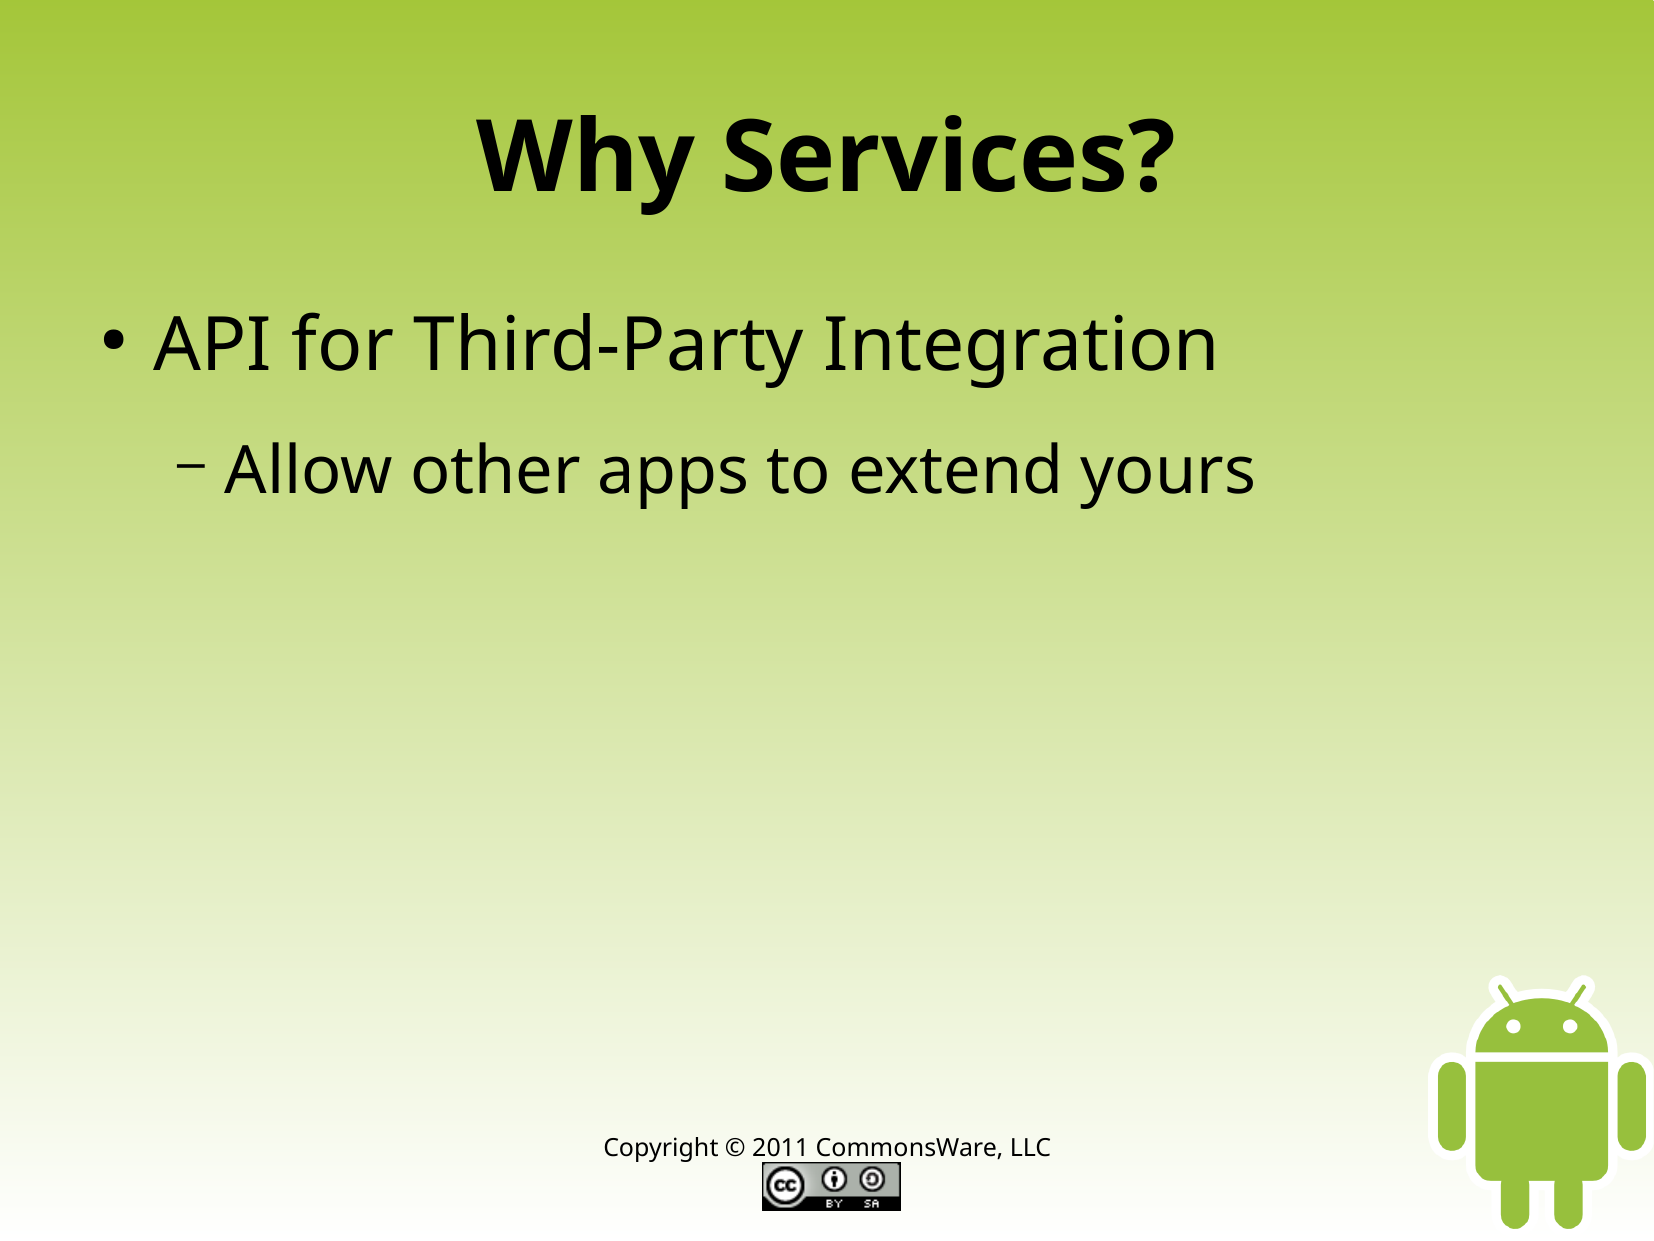

# Why Services?
API for Third-Party Integration
Allow other apps to extend yours